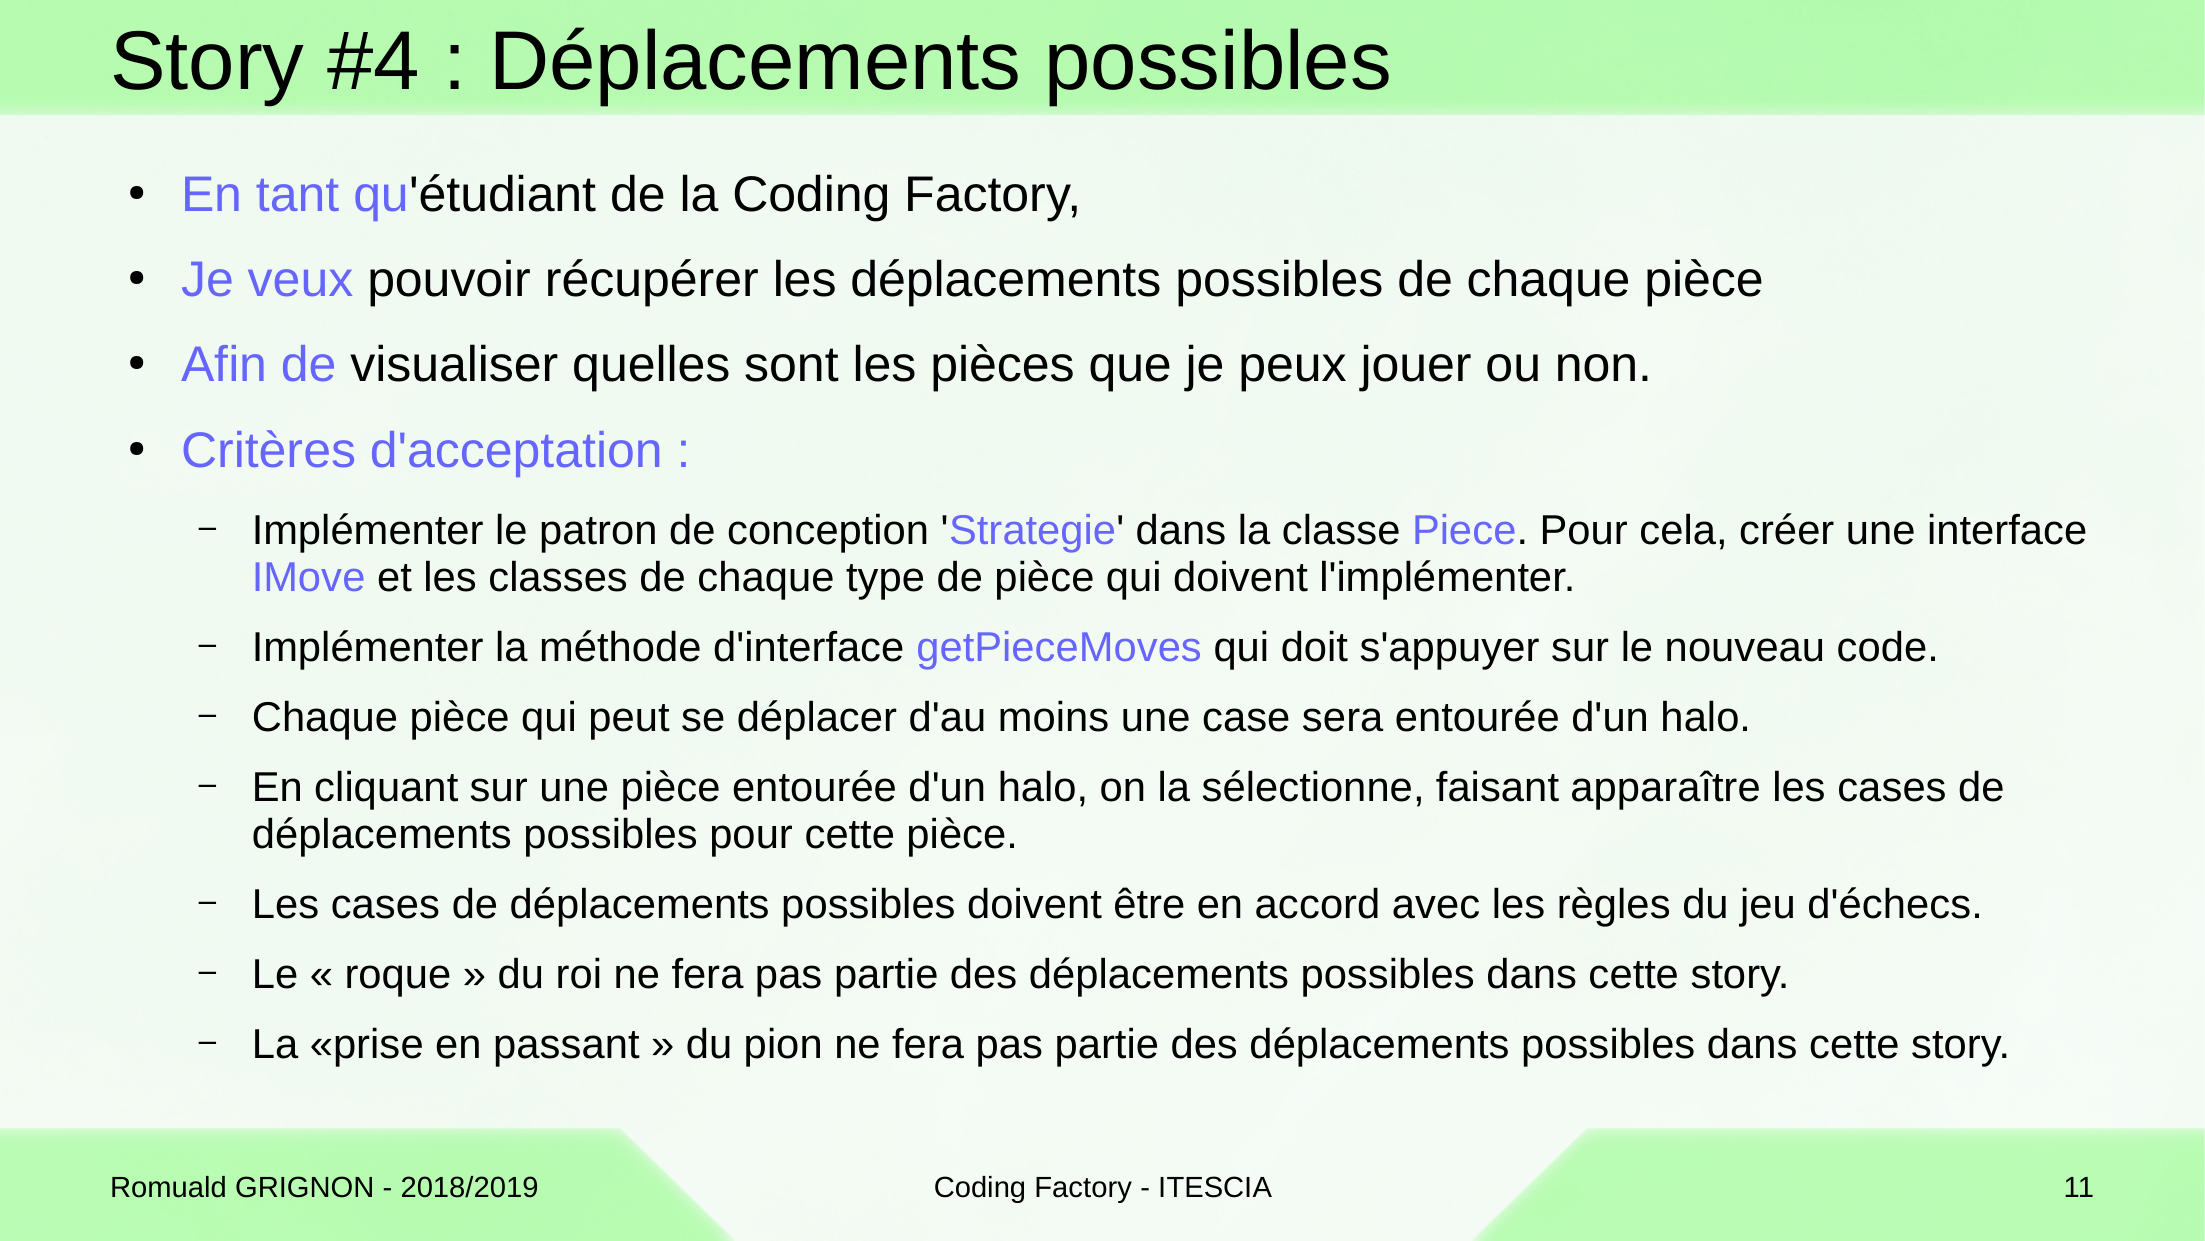

# Story #4 : Déplacements possibles
En tant qu'étudiant de la Coding Factory,
Je veux pouvoir récupérer les déplacements possibles de chaque pièce
Afin de visualiser quelles sont les pièces que je peux jouer ou non.
Critères d'acceptation :
Implémenter le patron de conception 'Strategie' dans la classe Piece. Pour cela, créer une interface IMove et les classes de chaque type de pièce qui doivent l'implémenter.
Implémenter la méthode d'interface getPieceMoves qui doit s'appuyer sur le nouveau code.
Chaque pièce qui peut se déplacer d'au moins une case sera entourée d'un halo.
En cliquant sur une pièce entourée d'un halo, on la sélectionne, faisant apparaître les cases de déplacements possibles pour cette pièce.
Les cases de déplacements possibles doivent être en accord avec les règles du jeu d'échecs.
Le « roque » du roi ne fera pas partie des déplacements possibles dans cette story.
La «prise en passant » du pion ne fera pas partie des déplacements possibles dans cette story.
Romuald GRIGNON - 2018/2019
Coding Factory - ITESCIA
11